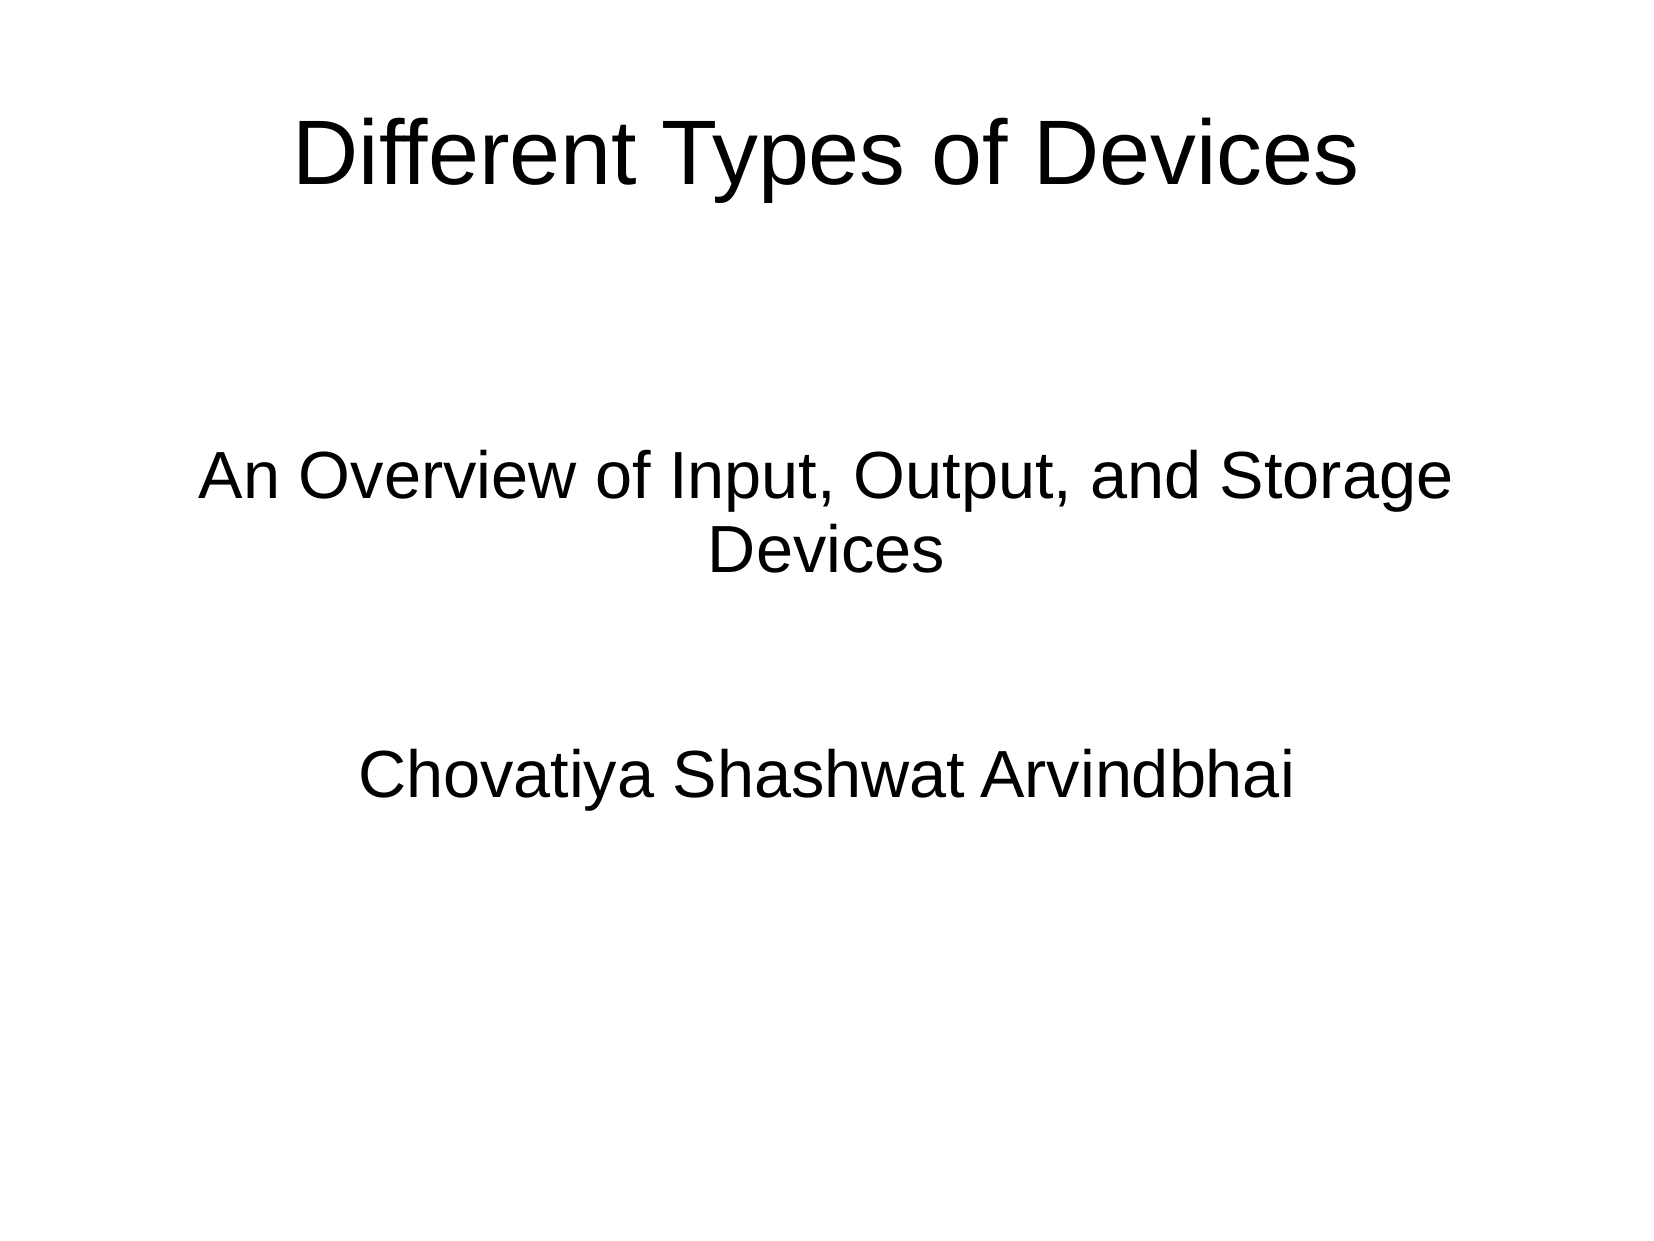

# Different Types of Devices
An Overview of Input, Output, and Storage Devices
Chovatiya Shashwat Arvindbhai